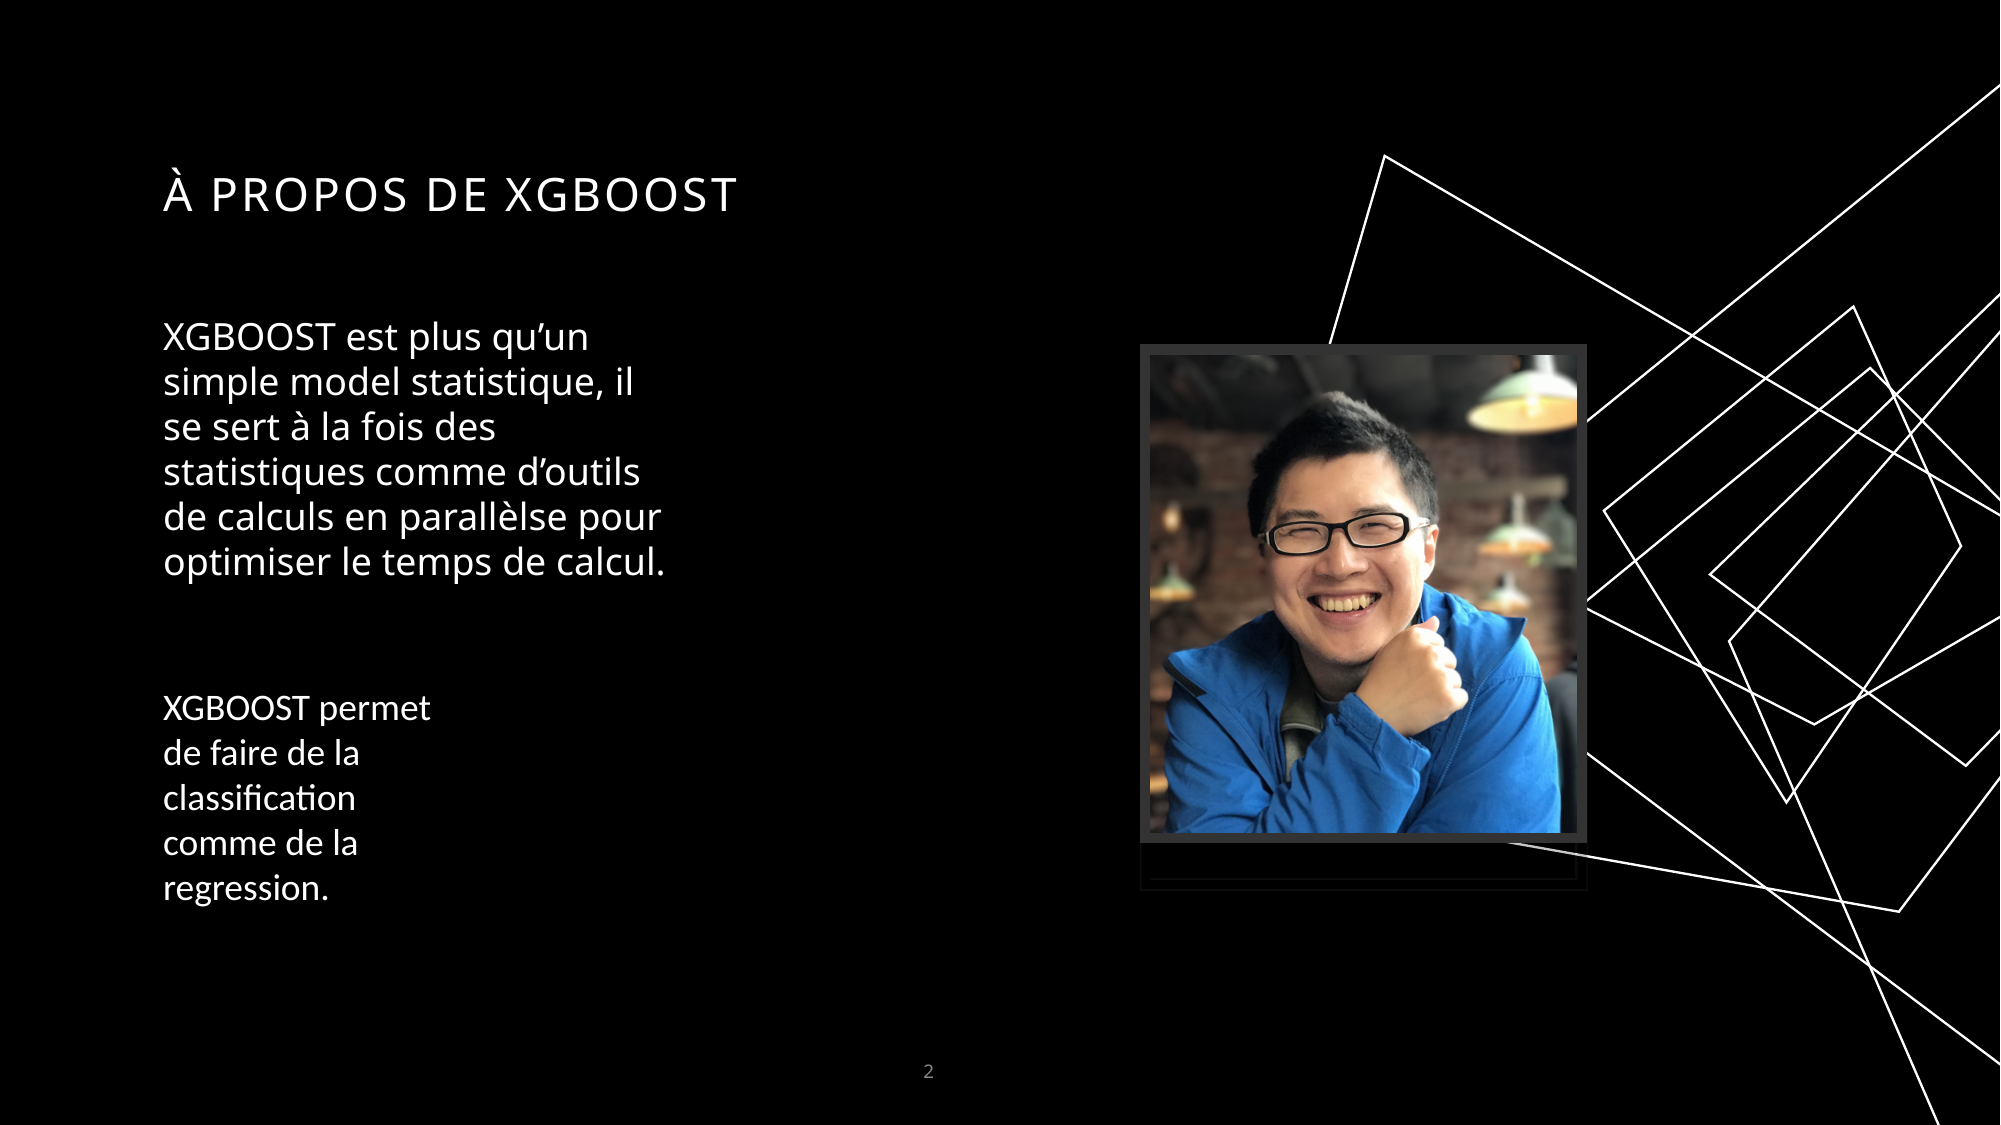

# À PROPOS de xgboost
XGBOOST est plus qu’un simple model statistique, il se sert à la fois des statistiques comme d’outils de calculs en parallèlse pour optimiser le temps de calcul.
XGBOOST permet de faire de la classification comme de la regression.